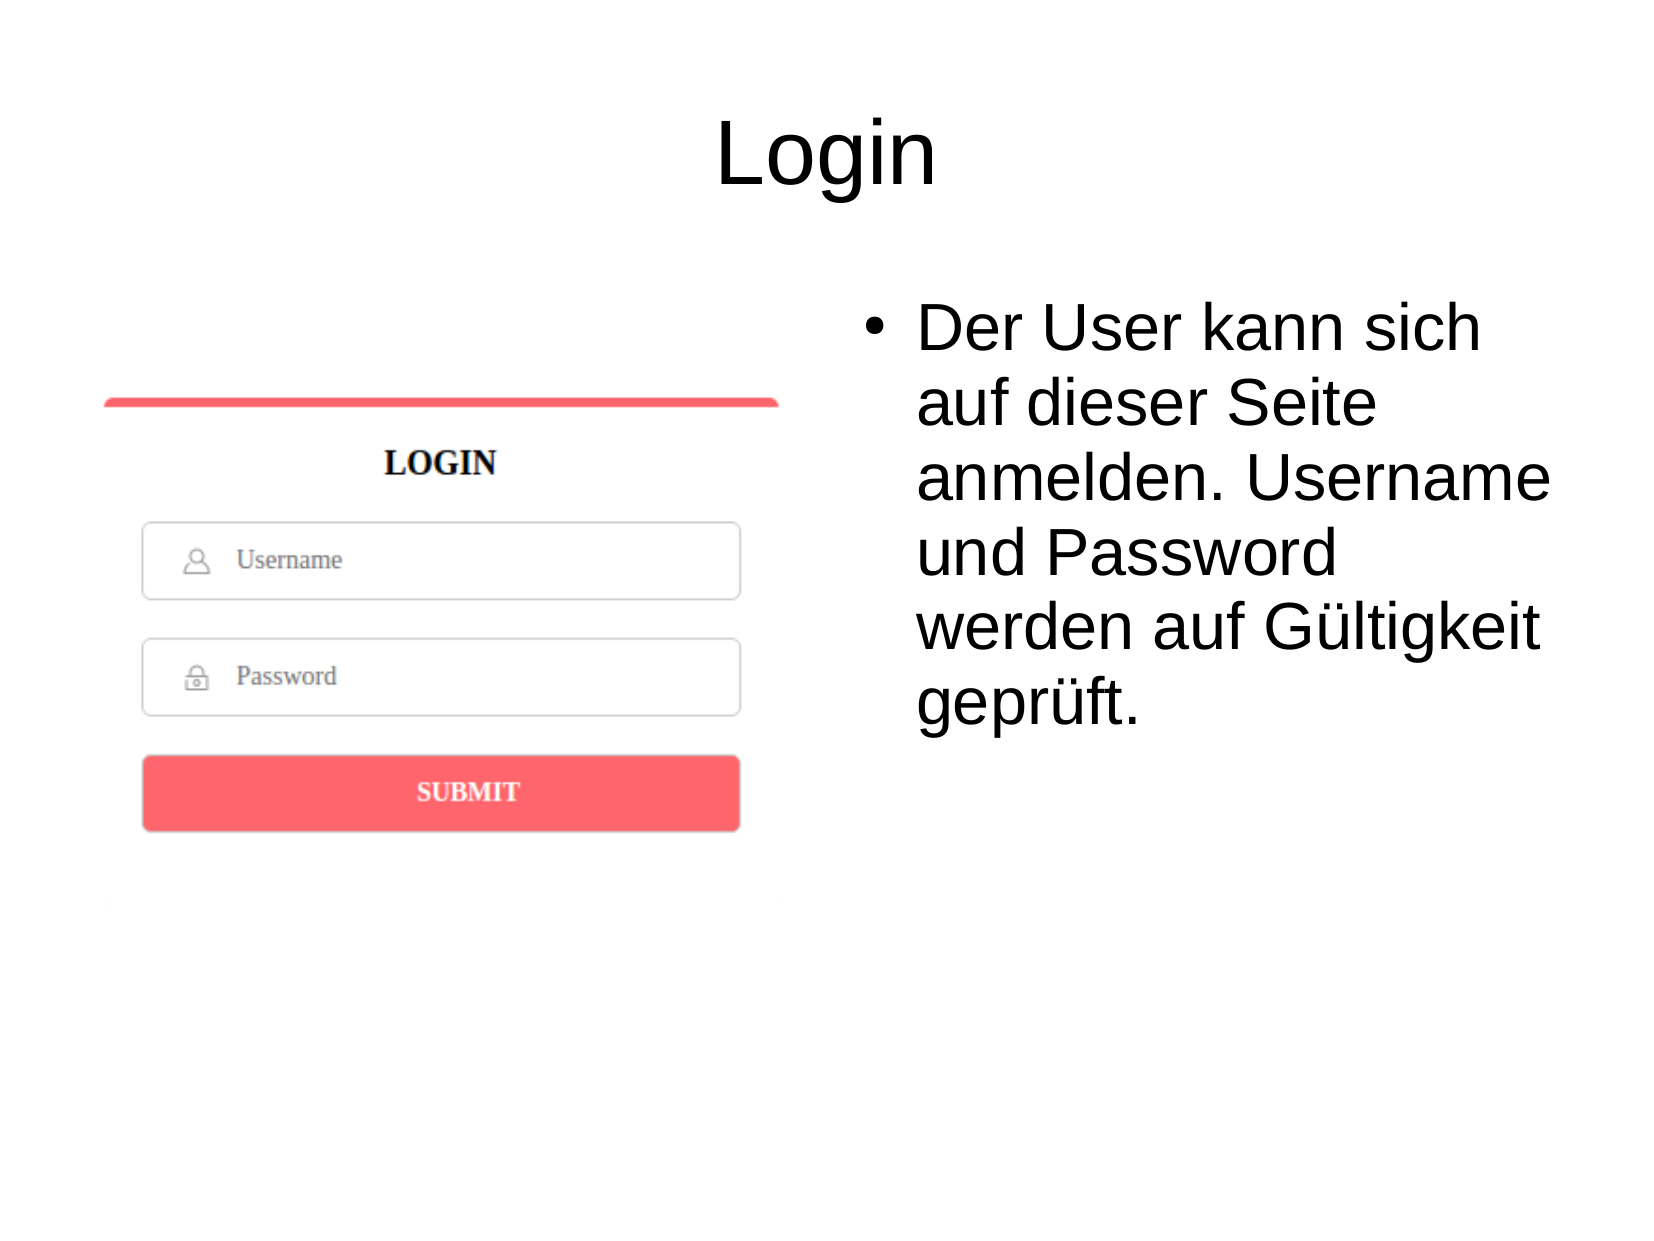

# Login
Der User kann sich auf dieser Seite anmelden. Username und Password werden auf Gültigkeit geprüft.